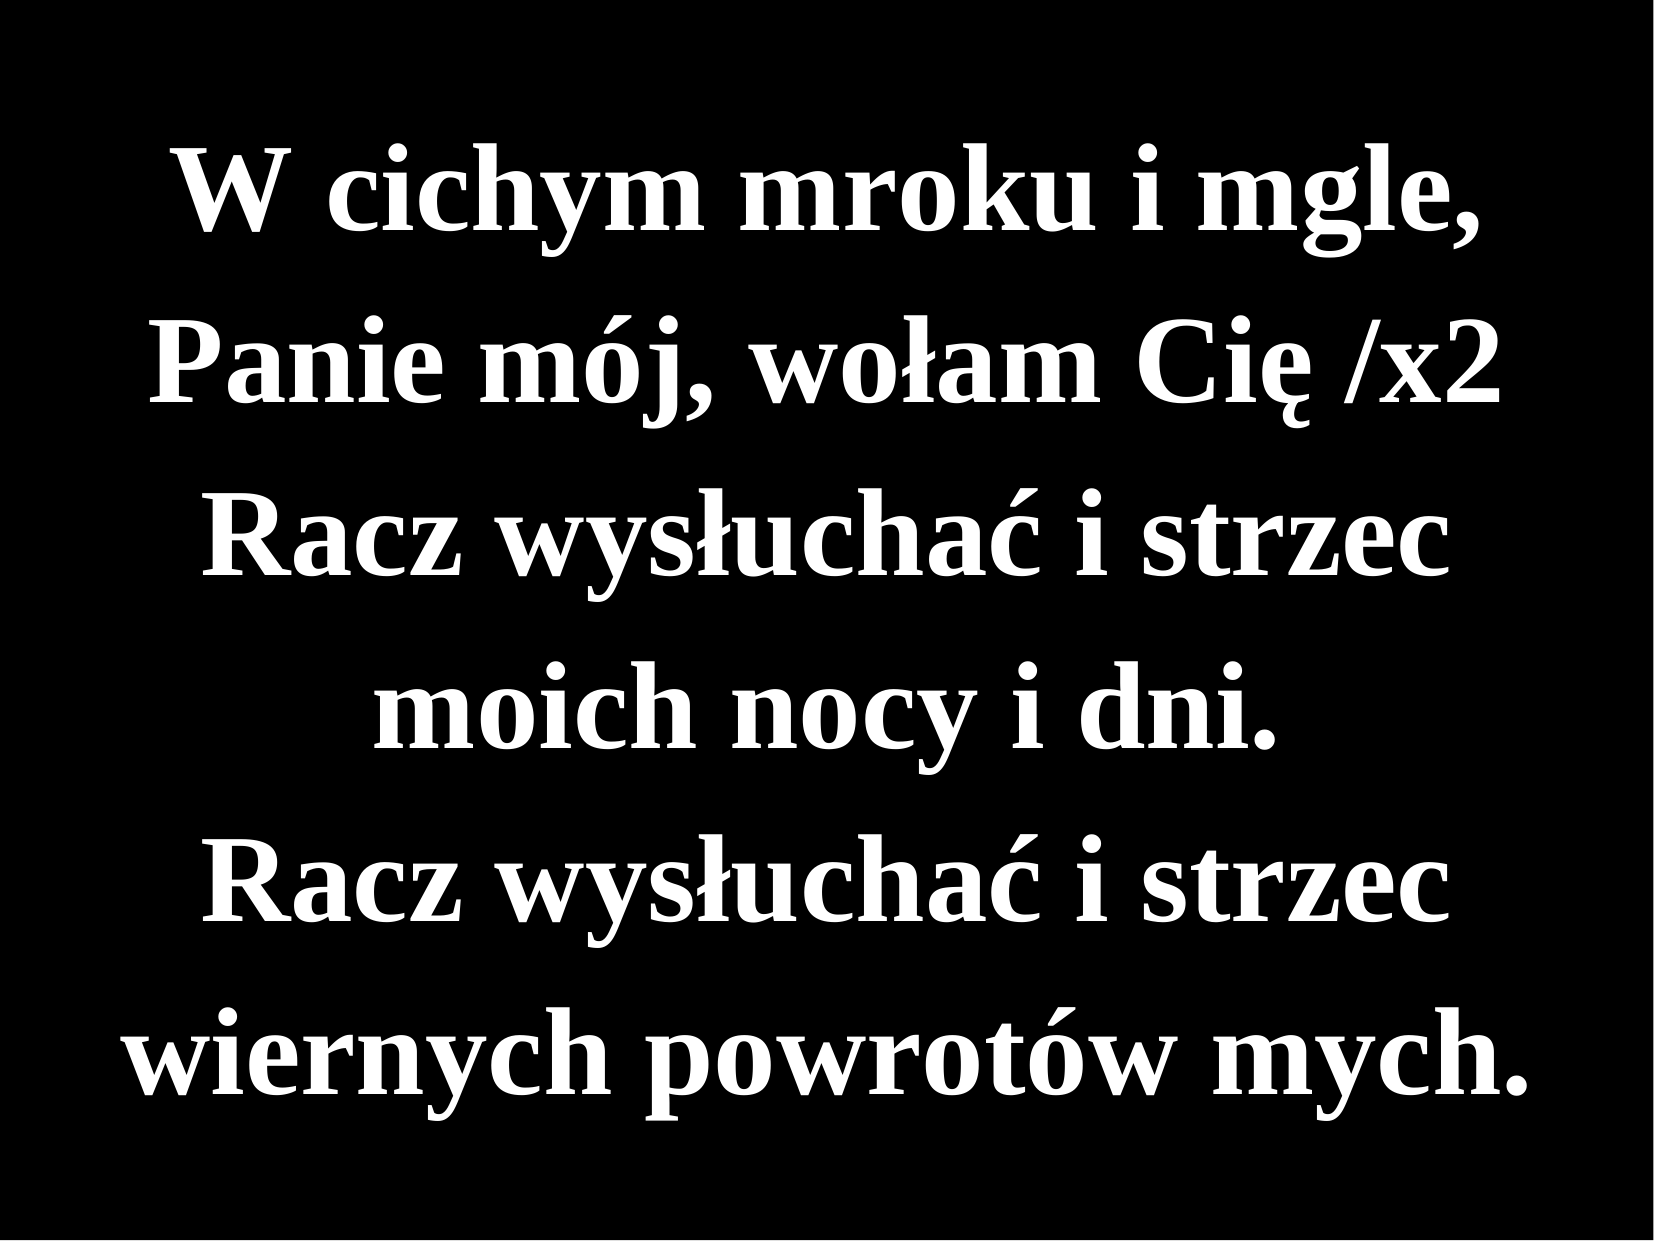

# W cichym mroku i mgle, ppp Panie mój, wołam Cię /x2 ppp Racz wysłuchać i strzec ppp moich nocy i dni. ppp Racz wysłuchać i strzec ppp wiernych powrotów mych.